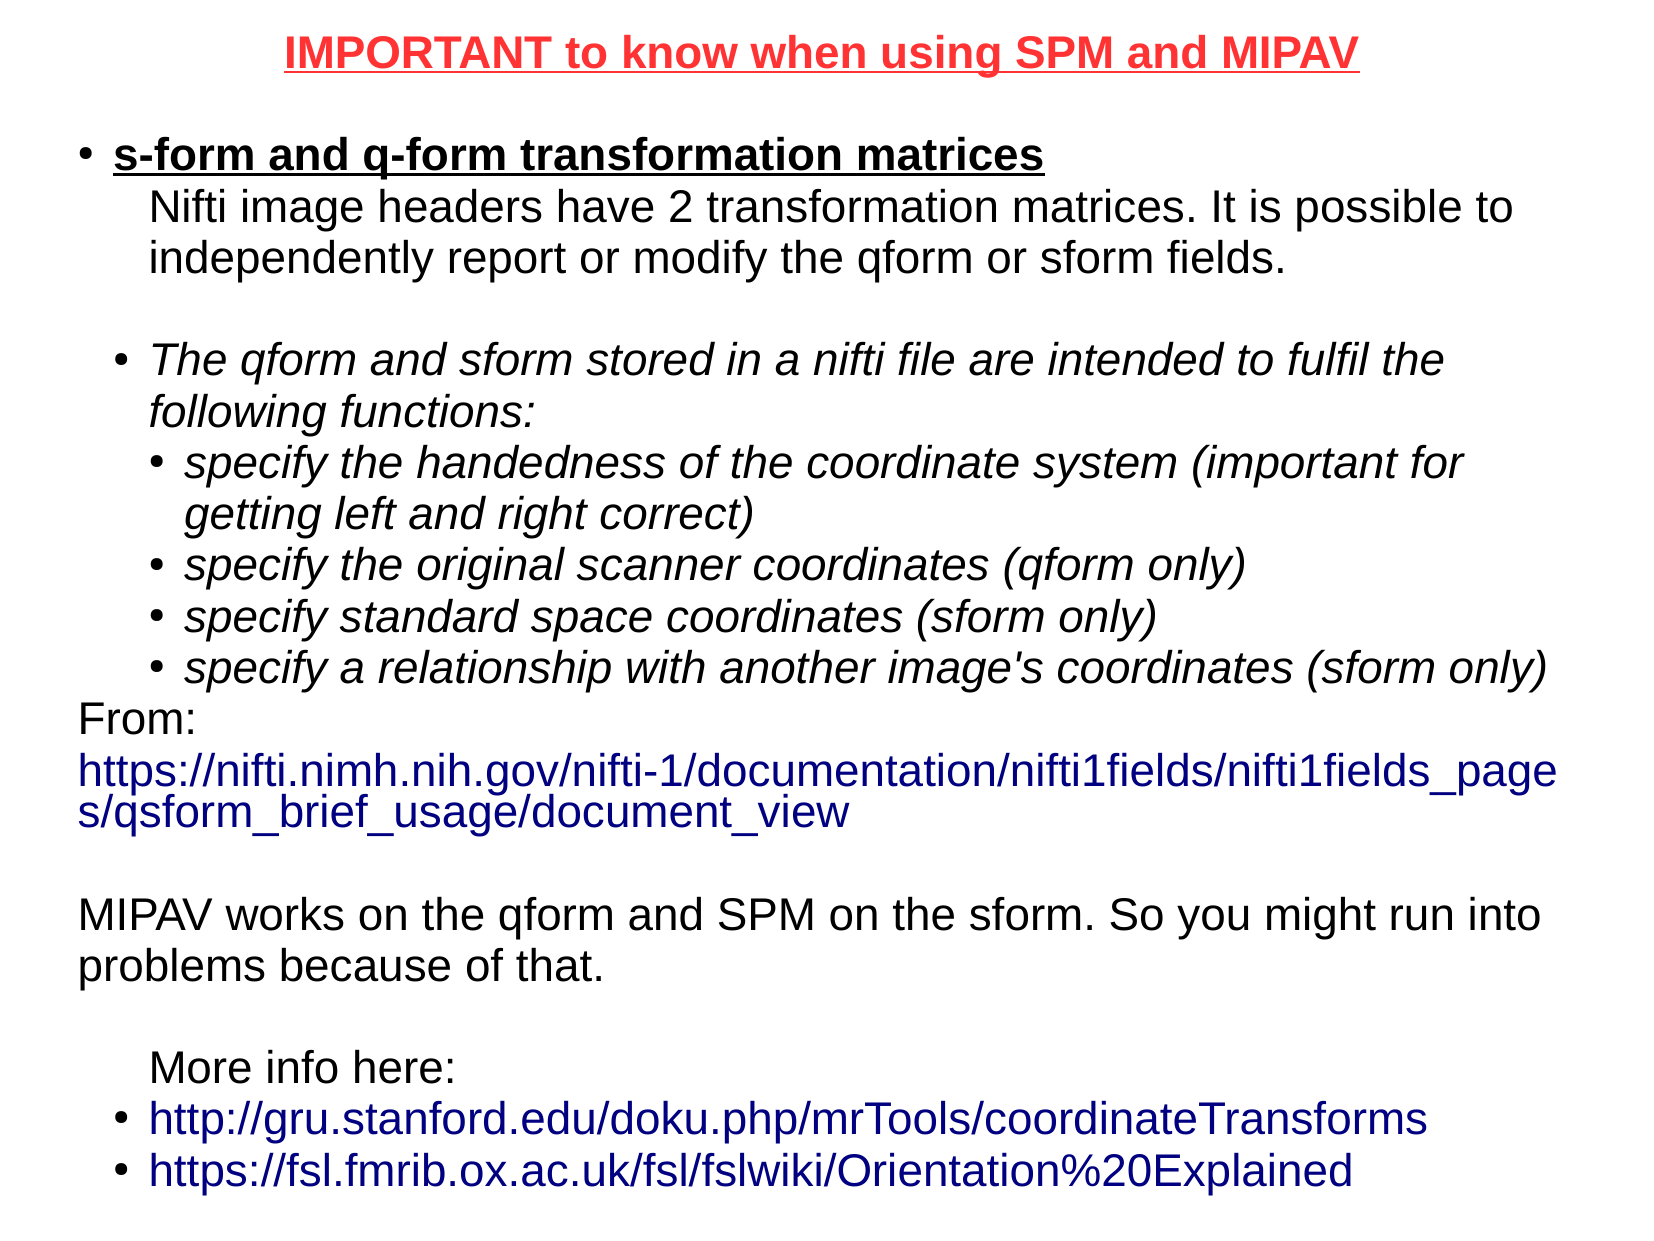

IMPORTANT to know when using SPM and MIPAV
s-form and q-form transformation matrices
Nifti image headers have 2 transformation matrices. It is possible to independently report or modify the qform or sform fields.
The qform and sform stored in a nifti file are intended to fulfil the following functions:
specify the handedness of the coordinate system (important for getting left and right correct)
specify the original scanner coordinates (qform only)
specify standard space coordinates (sform only)
specify a relationship with another image's coordinates (sform only)
From: https://nifti.nimh.nih.gov/nifti-1/documentation/nifti1fields/nifti1fields_pages/qsform_brief_usage/document_view
MIPAV works on the qform and SPM on the sform. So you might run into problems because of that.
More info here:
http://gru.stanford.edu/doku.php/mrTools/coordinateTransforms
https://fsl.fmrib.ox.ac.uk/fsl/fslwiki/Orientation%20Explained